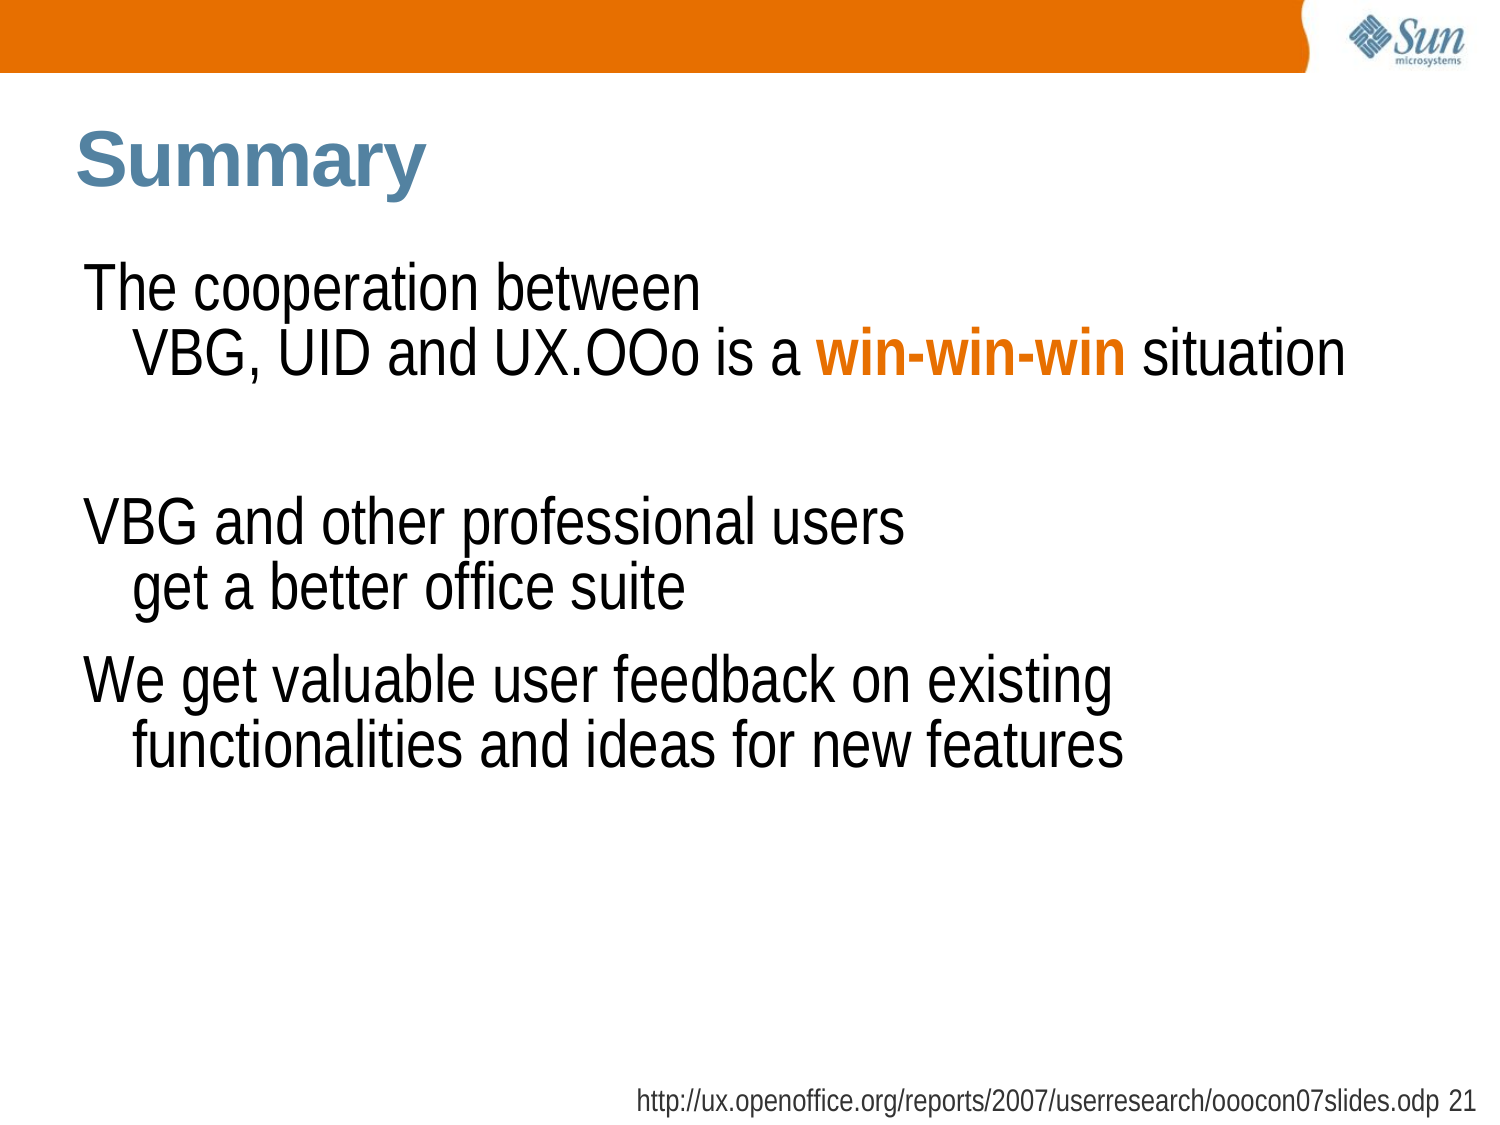

# Summary
The cooperation between
VBG, UID and UX.OOo is a win-win-win situation
VBG and other professional users
get a better office suite
We get valuable user feedback on existing functionalities and ideas for new features